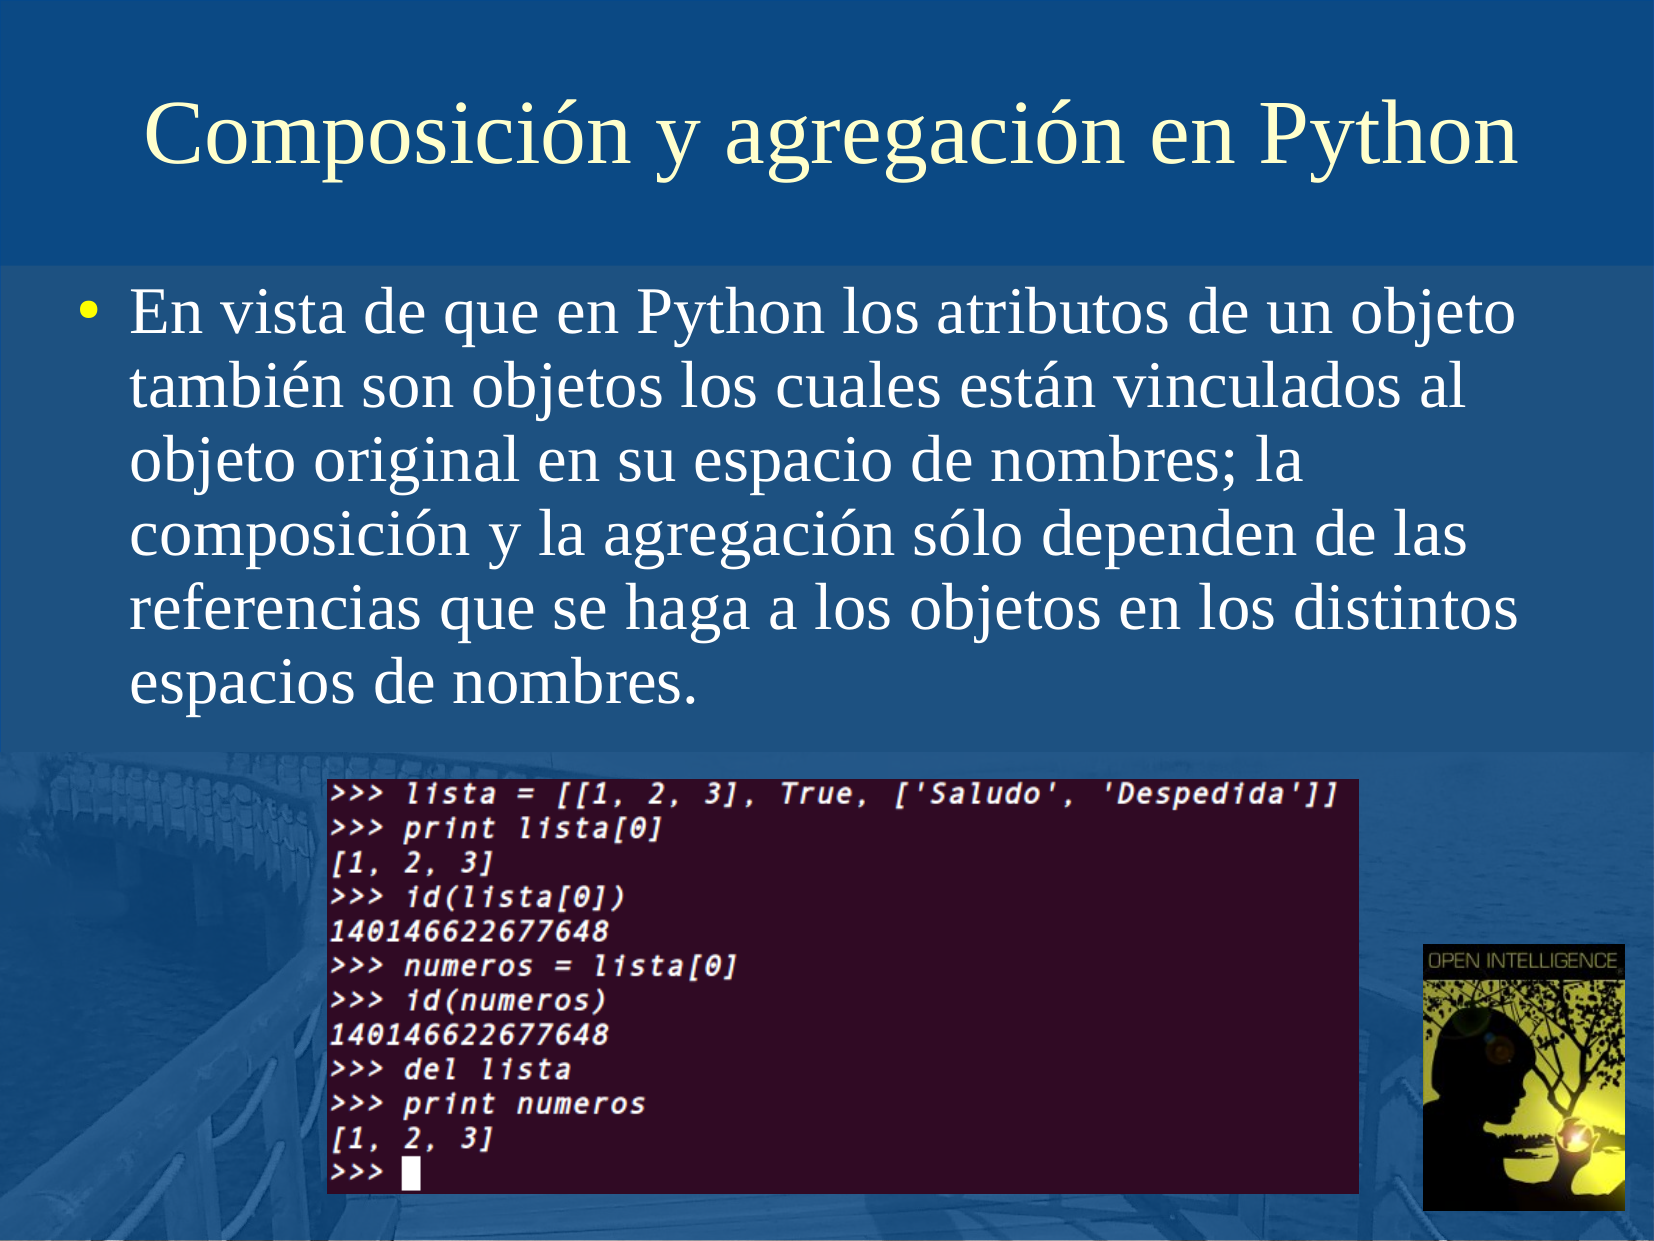

# Composición y agregación en Python
En vista de que en Python los atributos de un objeto también son objetos los cuales están vinculados al objeto original en su espacio de nombres; la composición y la agregación sólo dependen de las referencias que se haga a los objetos en los distintos espacios de nombres.